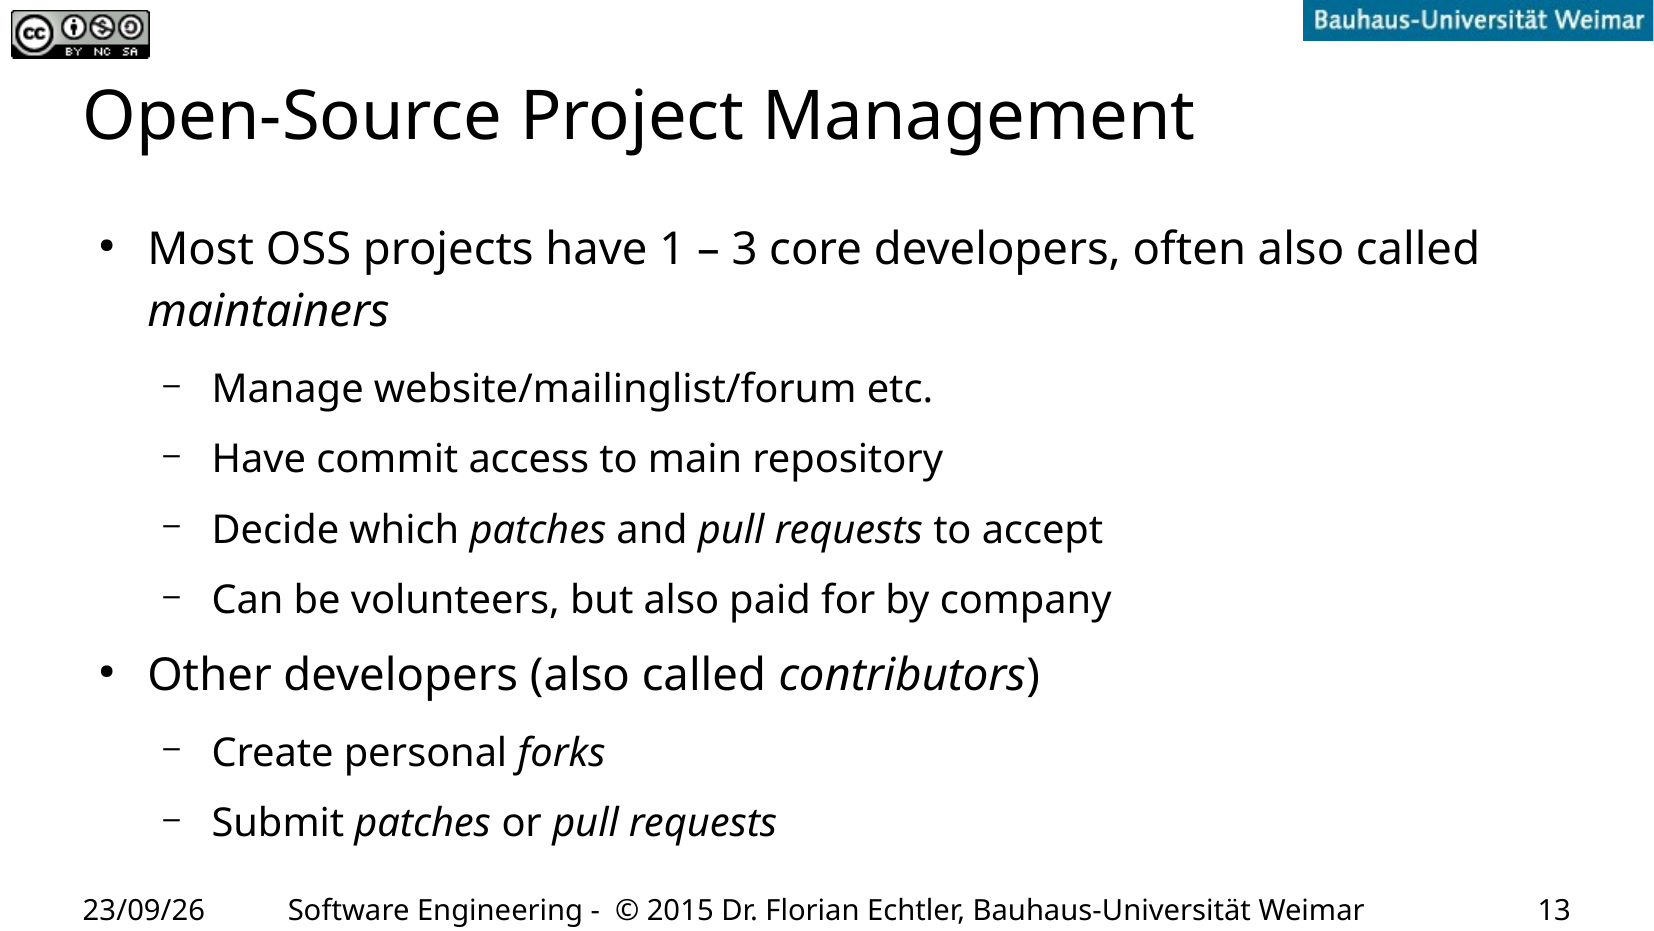

# Open-Source Project Management
Most OSS projects have 1 – 3 core developers, often also called maintainers
Manage website/mailinglist/forum etc.
Have commit access to main repository
Decide which patches and pull requests to accept
Can be volunteers, but also paid for by company
Other developers (also called contributors)
Create personal forks
Submit patches or pull requests
Software Engineering - © 2015 Dr. Florian Echtler, Bauhaus-Universität Weimar
13